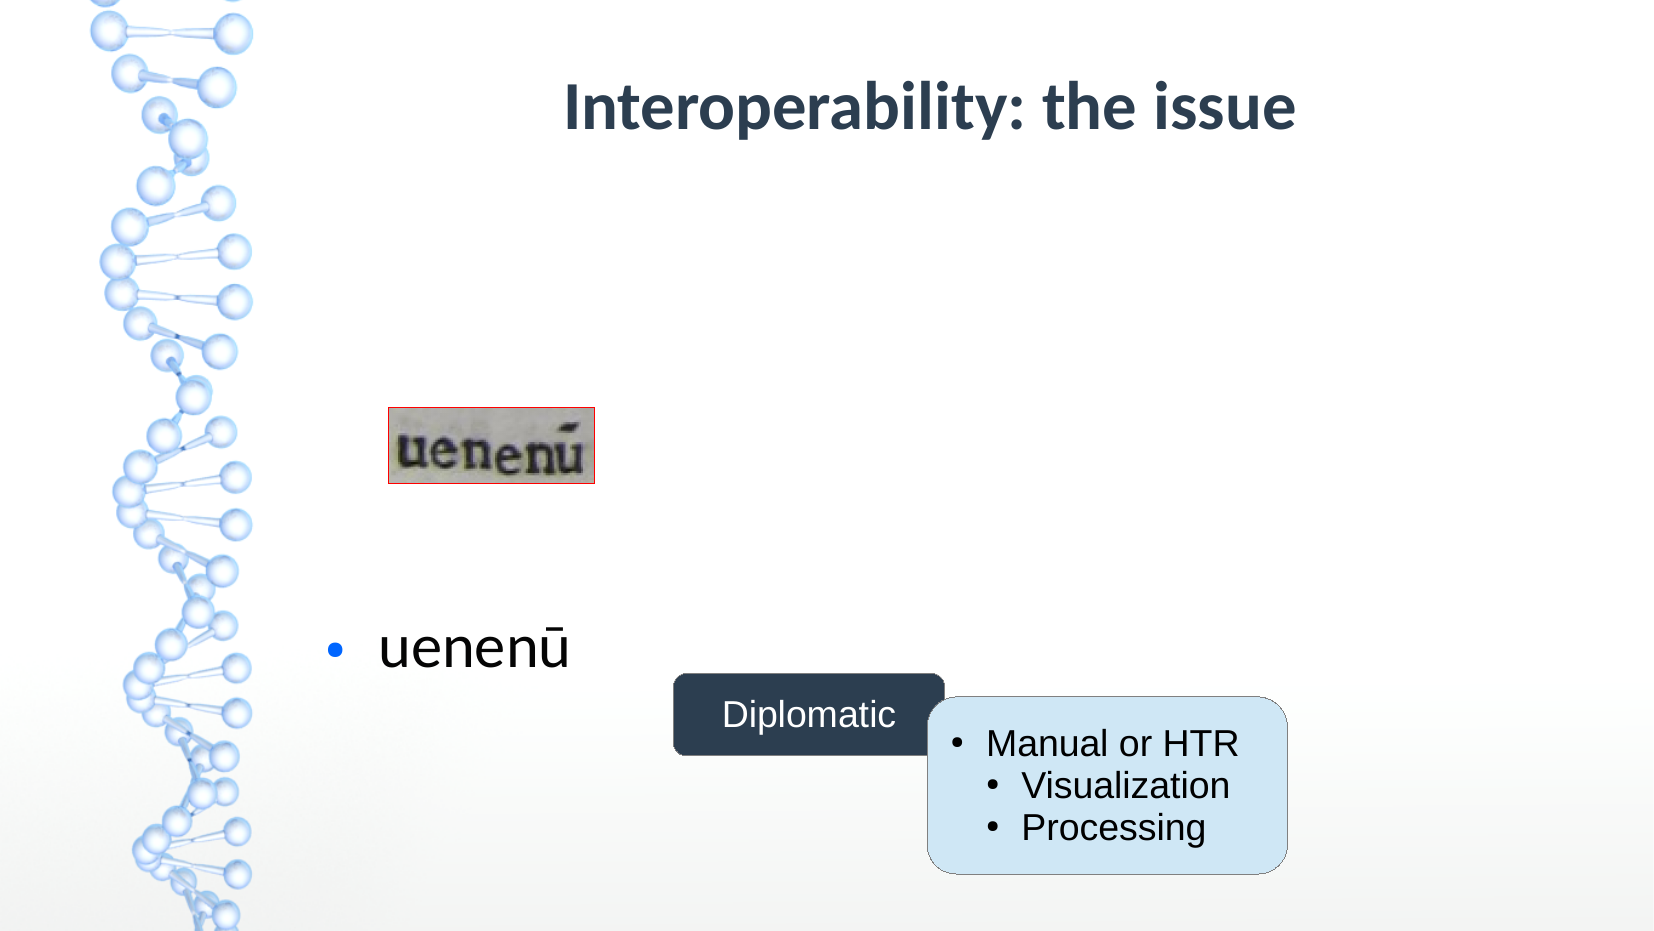

# Interoperability: the issue
uenenū
Diplomatic
Manual or HTR
Visualization
Processing